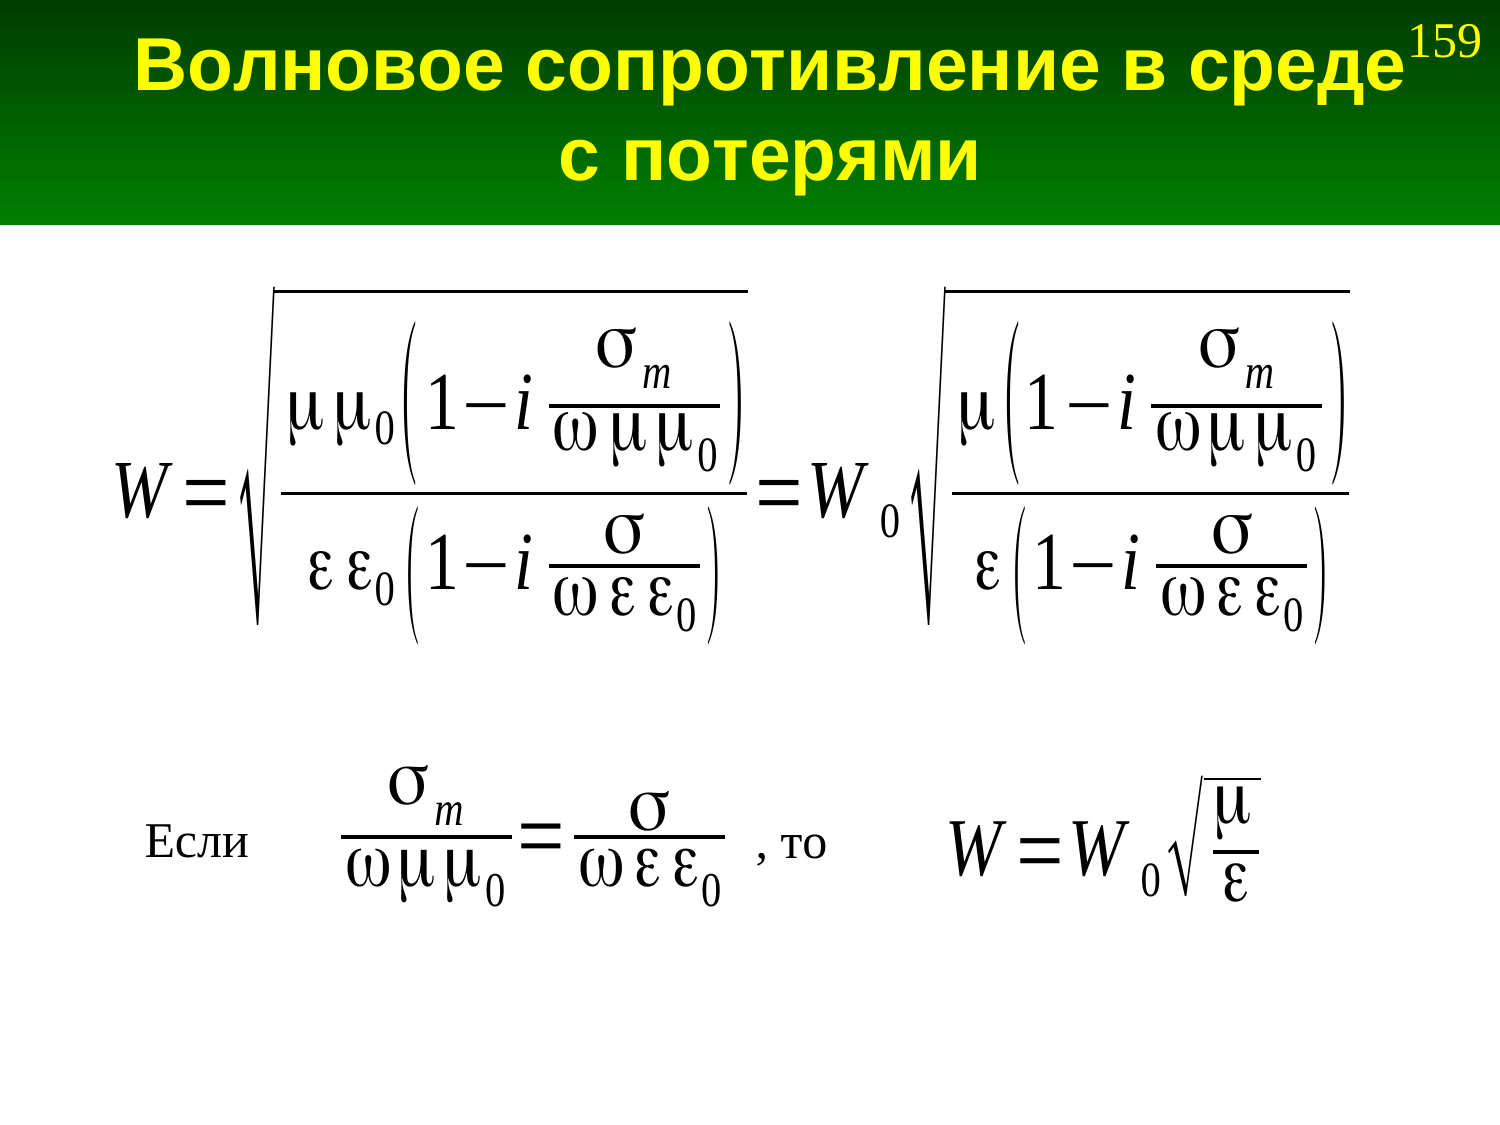

# Волновое сопротивление в среде с потерями
Если
, то